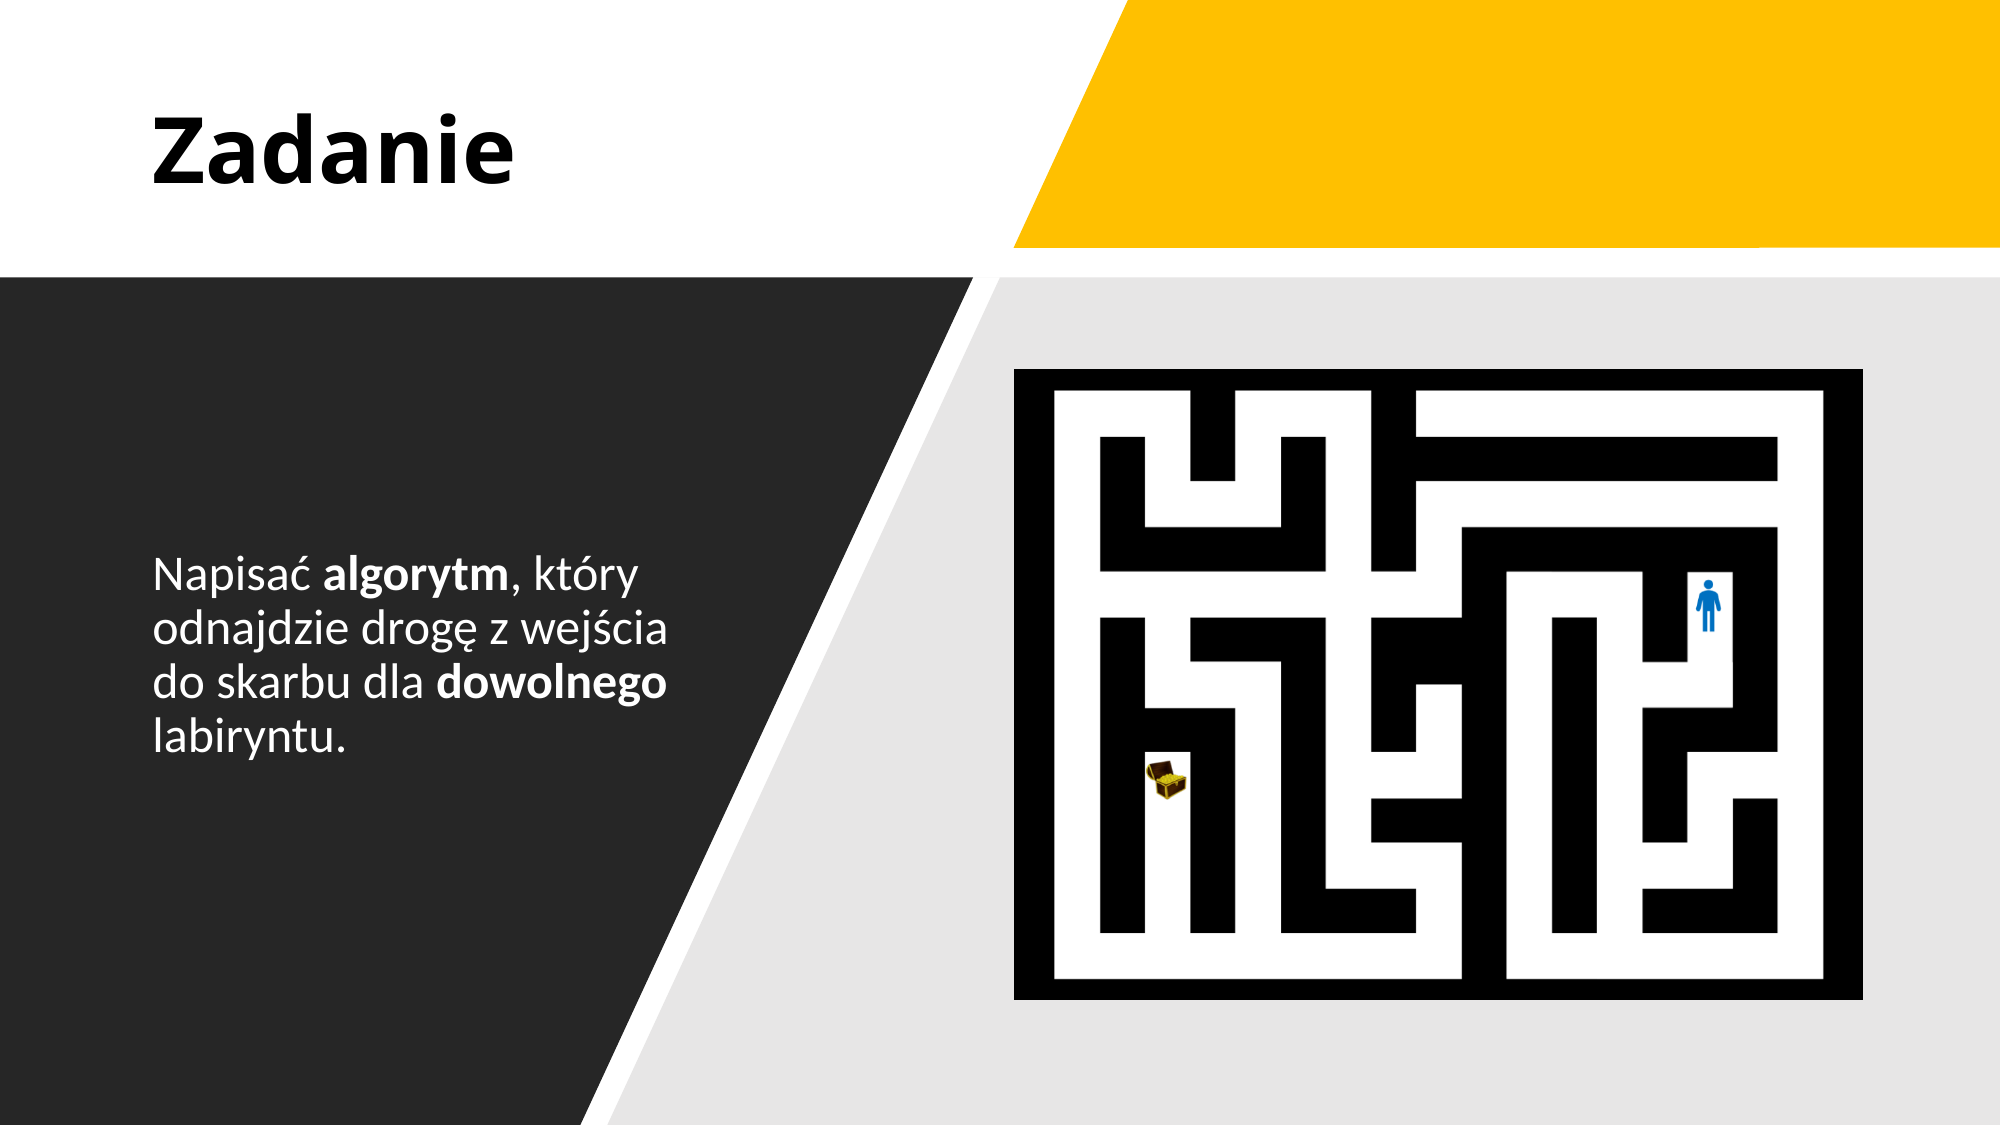

# Zadanie
Napisać algorytm, który odnajdzie drogę z wejścia do skarbu dla dowolnego labiryntu.